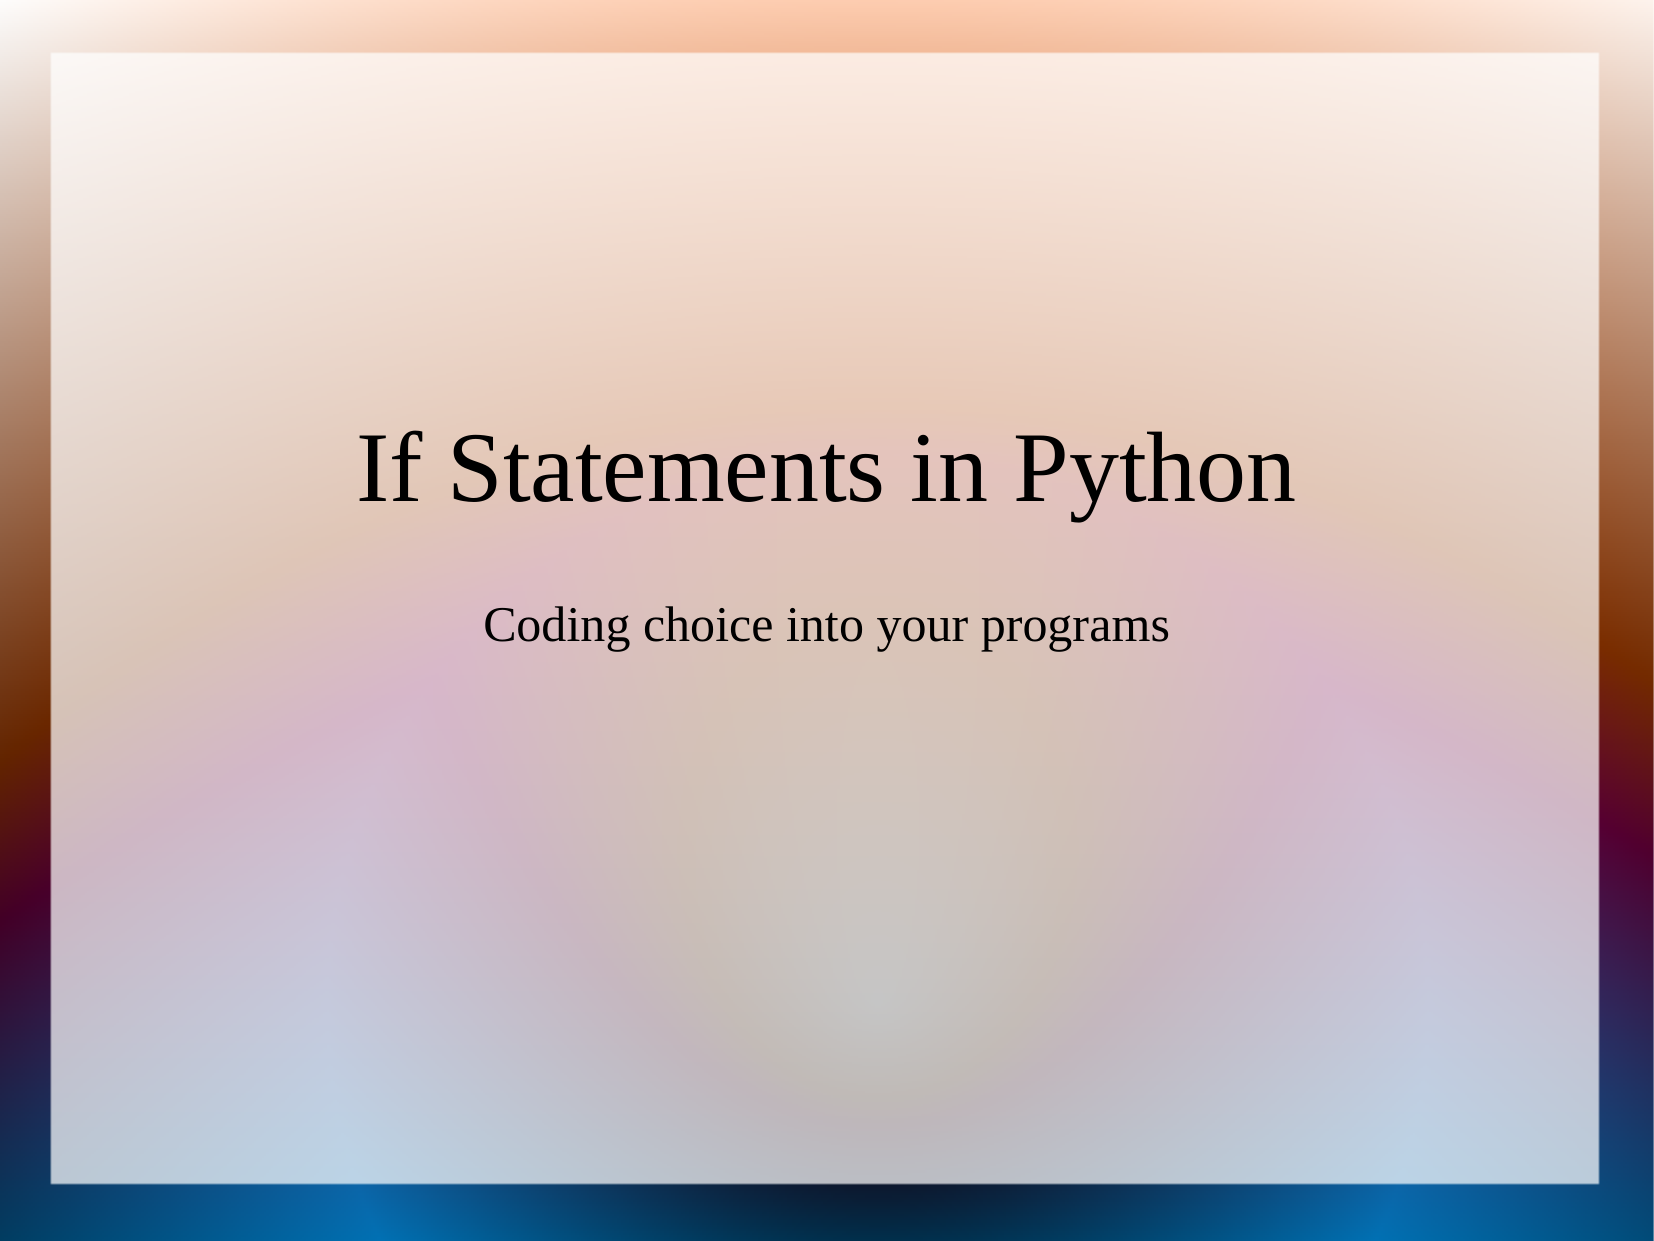

# If Statements in Python
Coding choice into your programs